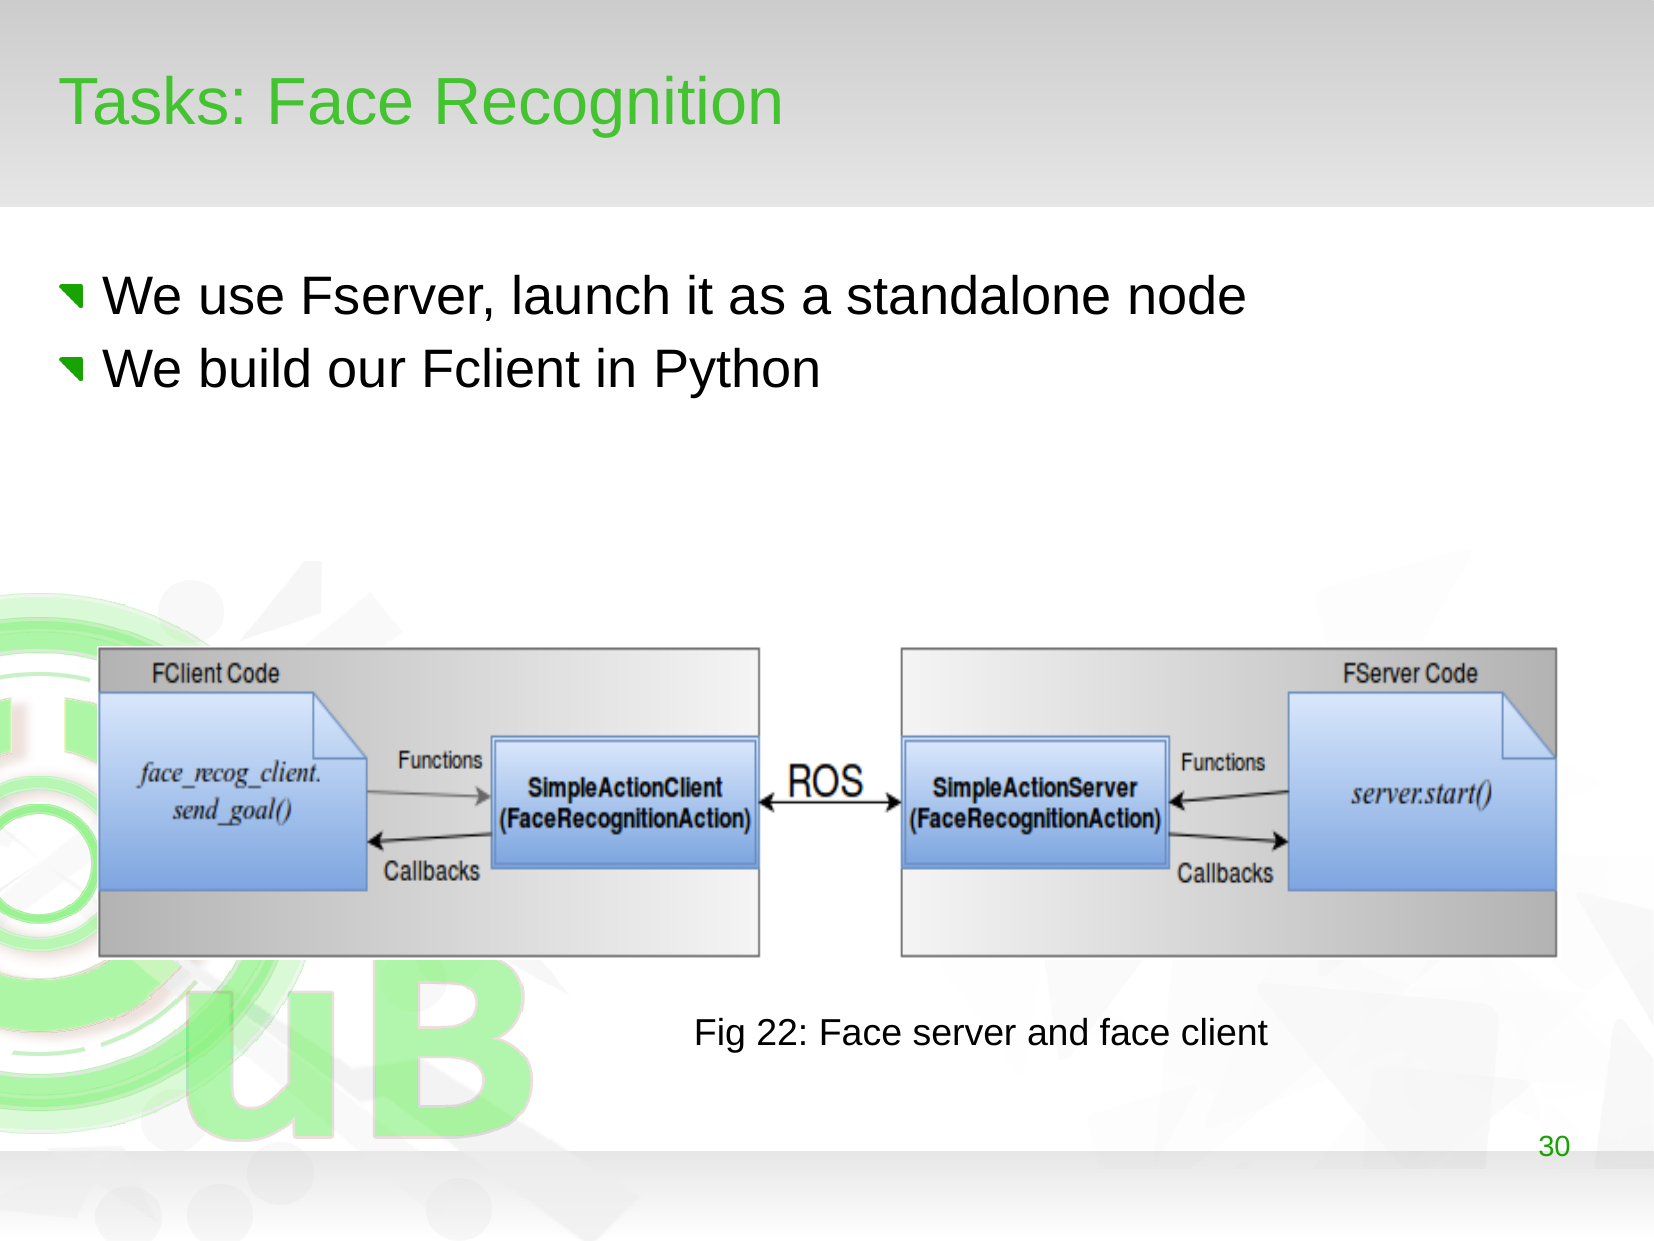

# Tasks: Face Recognition
We use Fserver, launch it as a standalone node
We build our Fclient in Python
Fig 22: Face server and face client
30